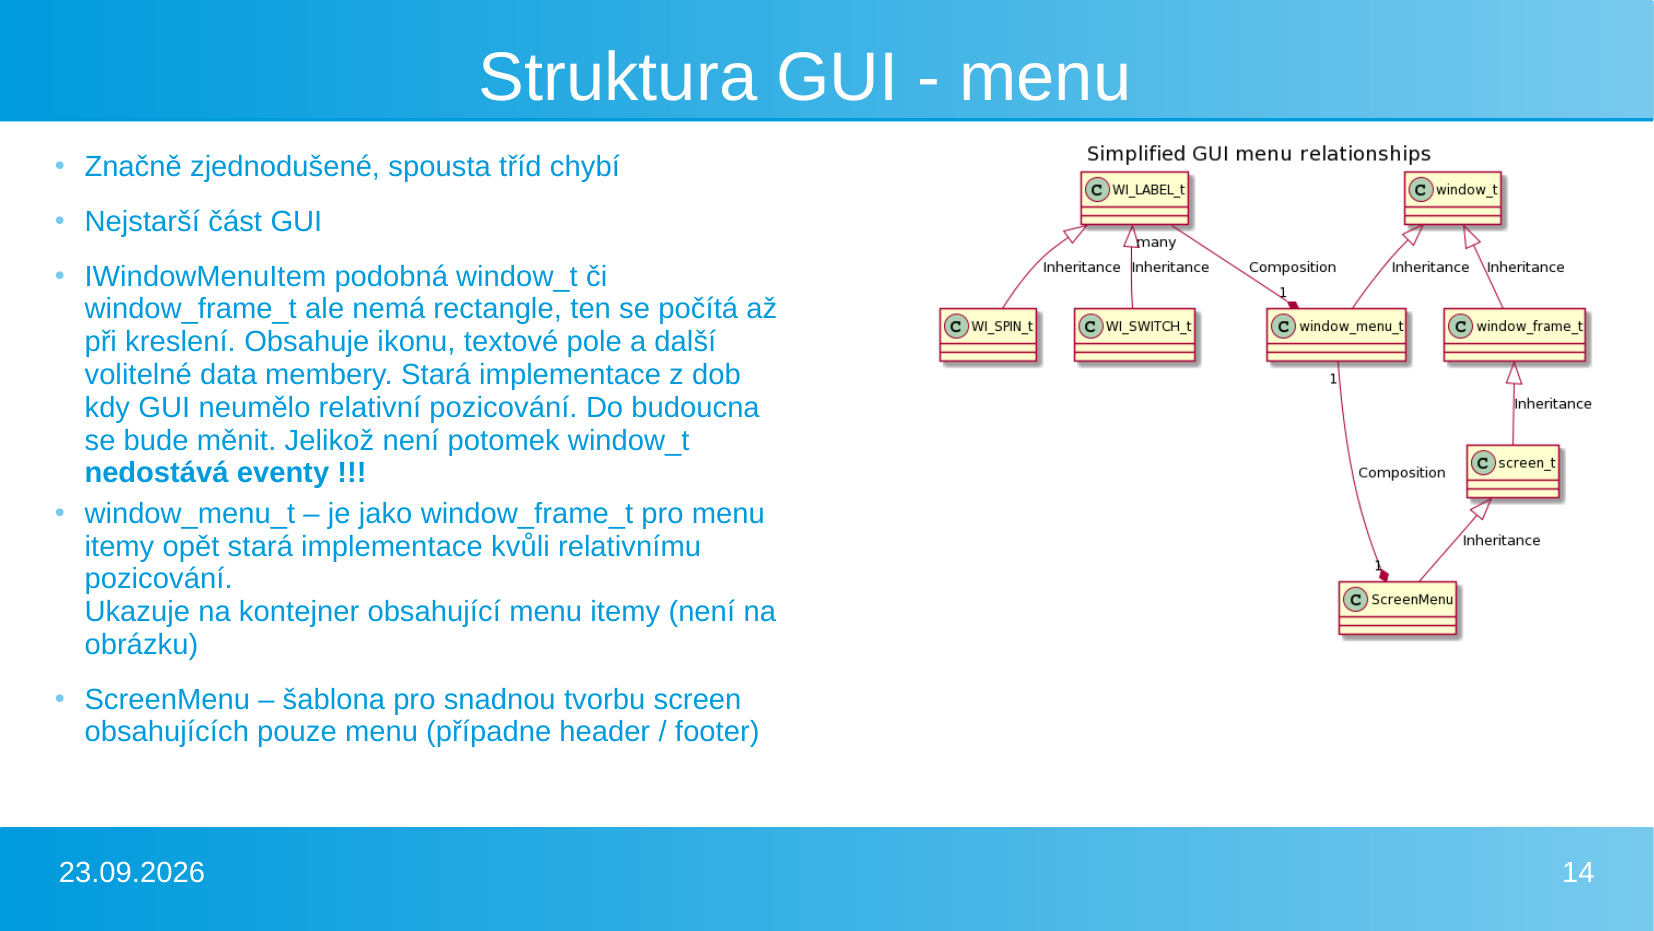

# Struktura GUI - menu
Značně zjednodušené, spousta tříd chybí
Nejstarší část GUI
IWindowMenuItem podobná window_t či window_frame_t ale nemá rectangle, ten se počítá až při kreslení. Obsahuje ikonu, textové pole a další volitelné data membery. Stará implementace z dob kdy GUI neumělo relativní pozicování. Do budoucna se bude měnit. Jelikož není potomek window_t nedostává eventy !!!
window_menu_t – je jako window_frame_t pro menu itemy opět stará implementace kvůli relativnímu pozicování.
Ukazuje na kontejner obsahující menu itemy (není na obrázku)
ScreenMenu – šablona pro snadnou tvorbu screen obsahujících pouze menu (případne header / footer)
14